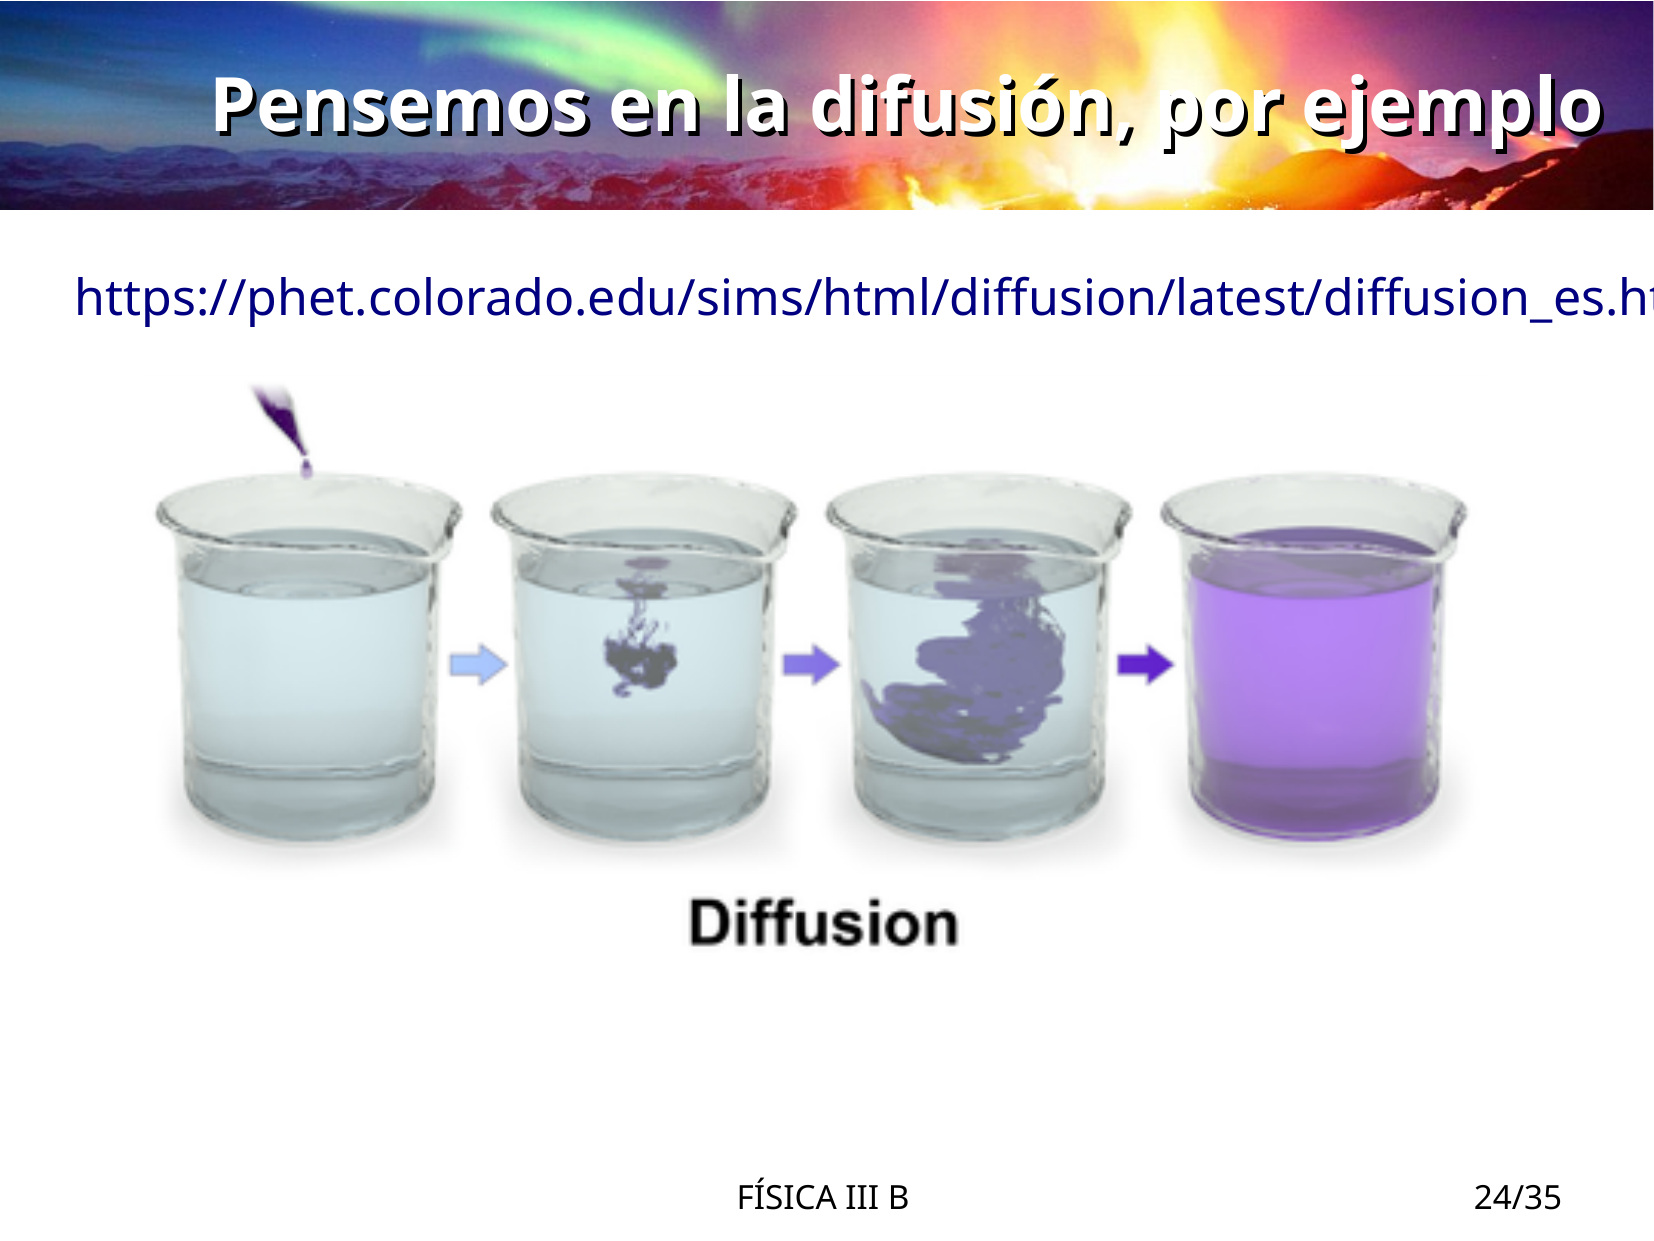

# Pensemos en la difusión, por ejemplo
https://phet.colorado.edu/sims/html/diffusion/latest/diffusion_es.html
FÍSICA III B
24